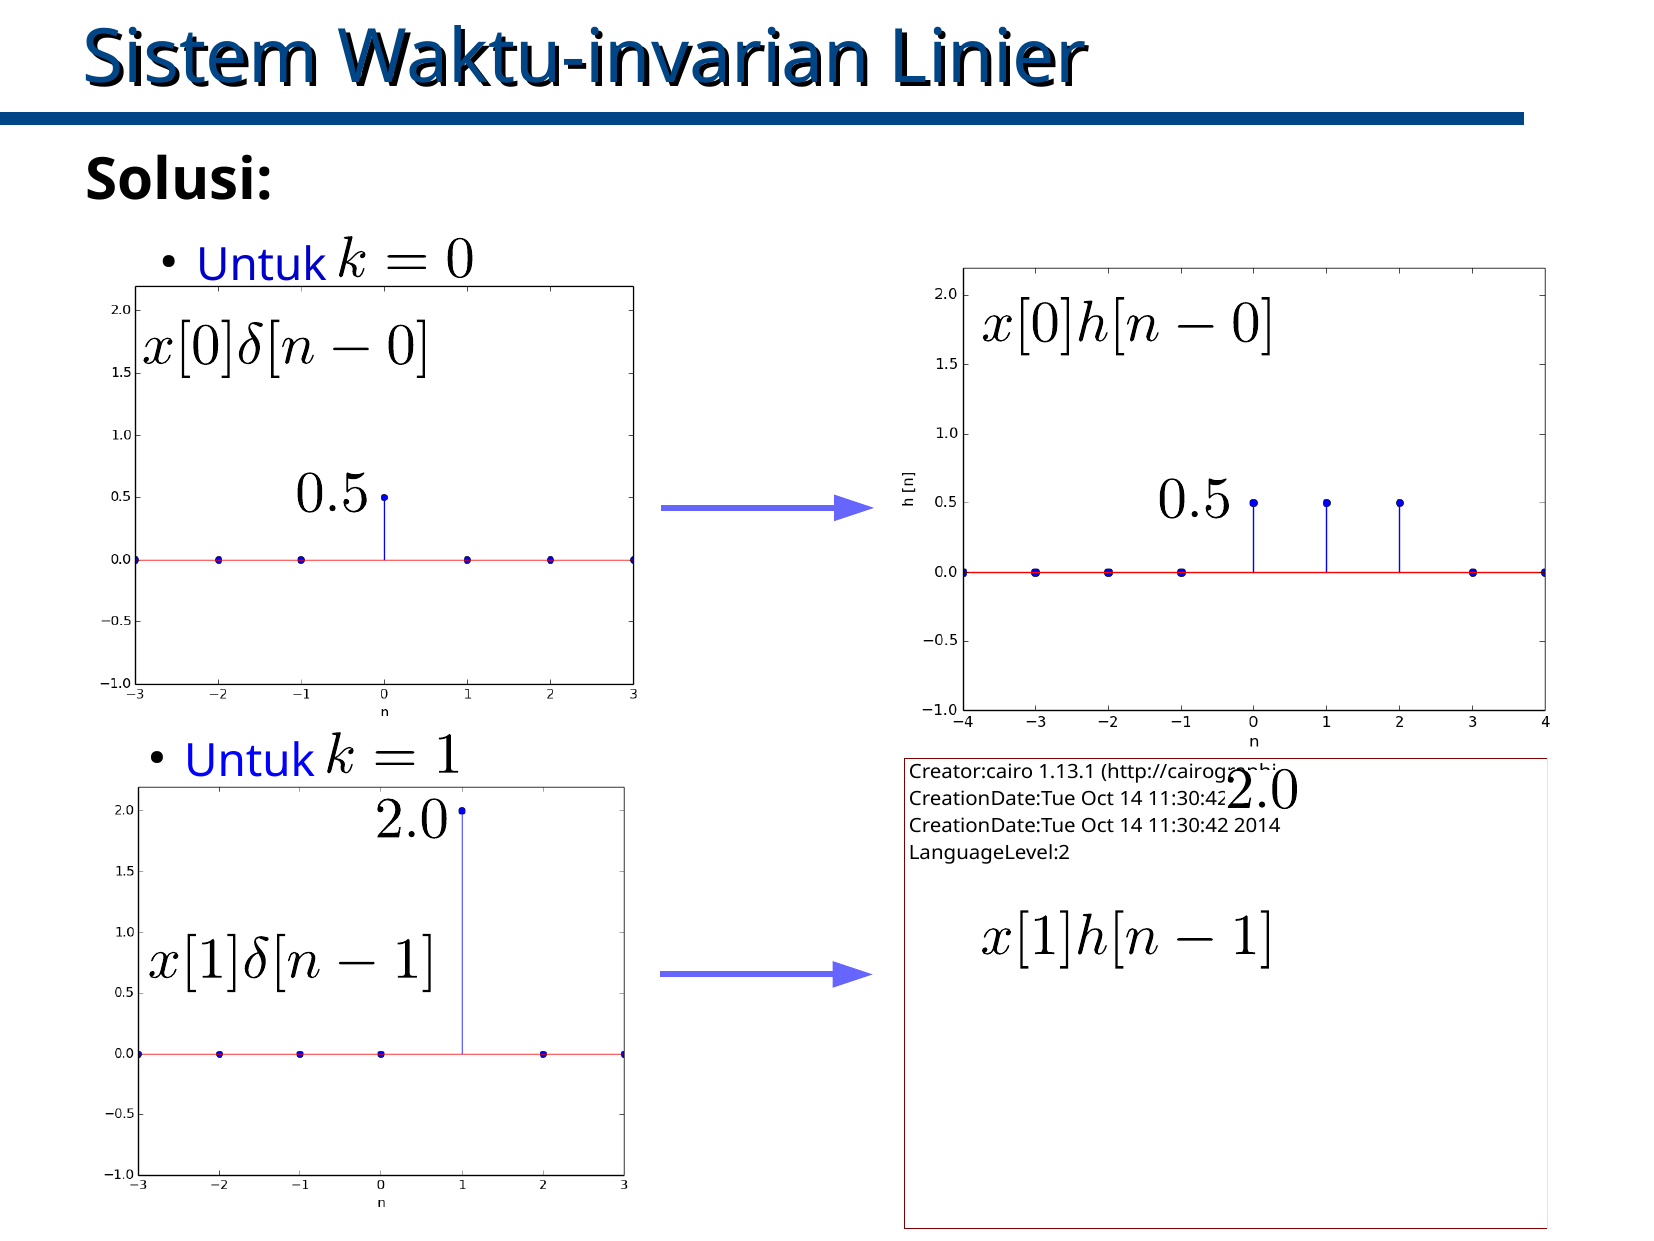

# Sistem Waktu-invarian Linier
Solusi:
Untuk
Untuk